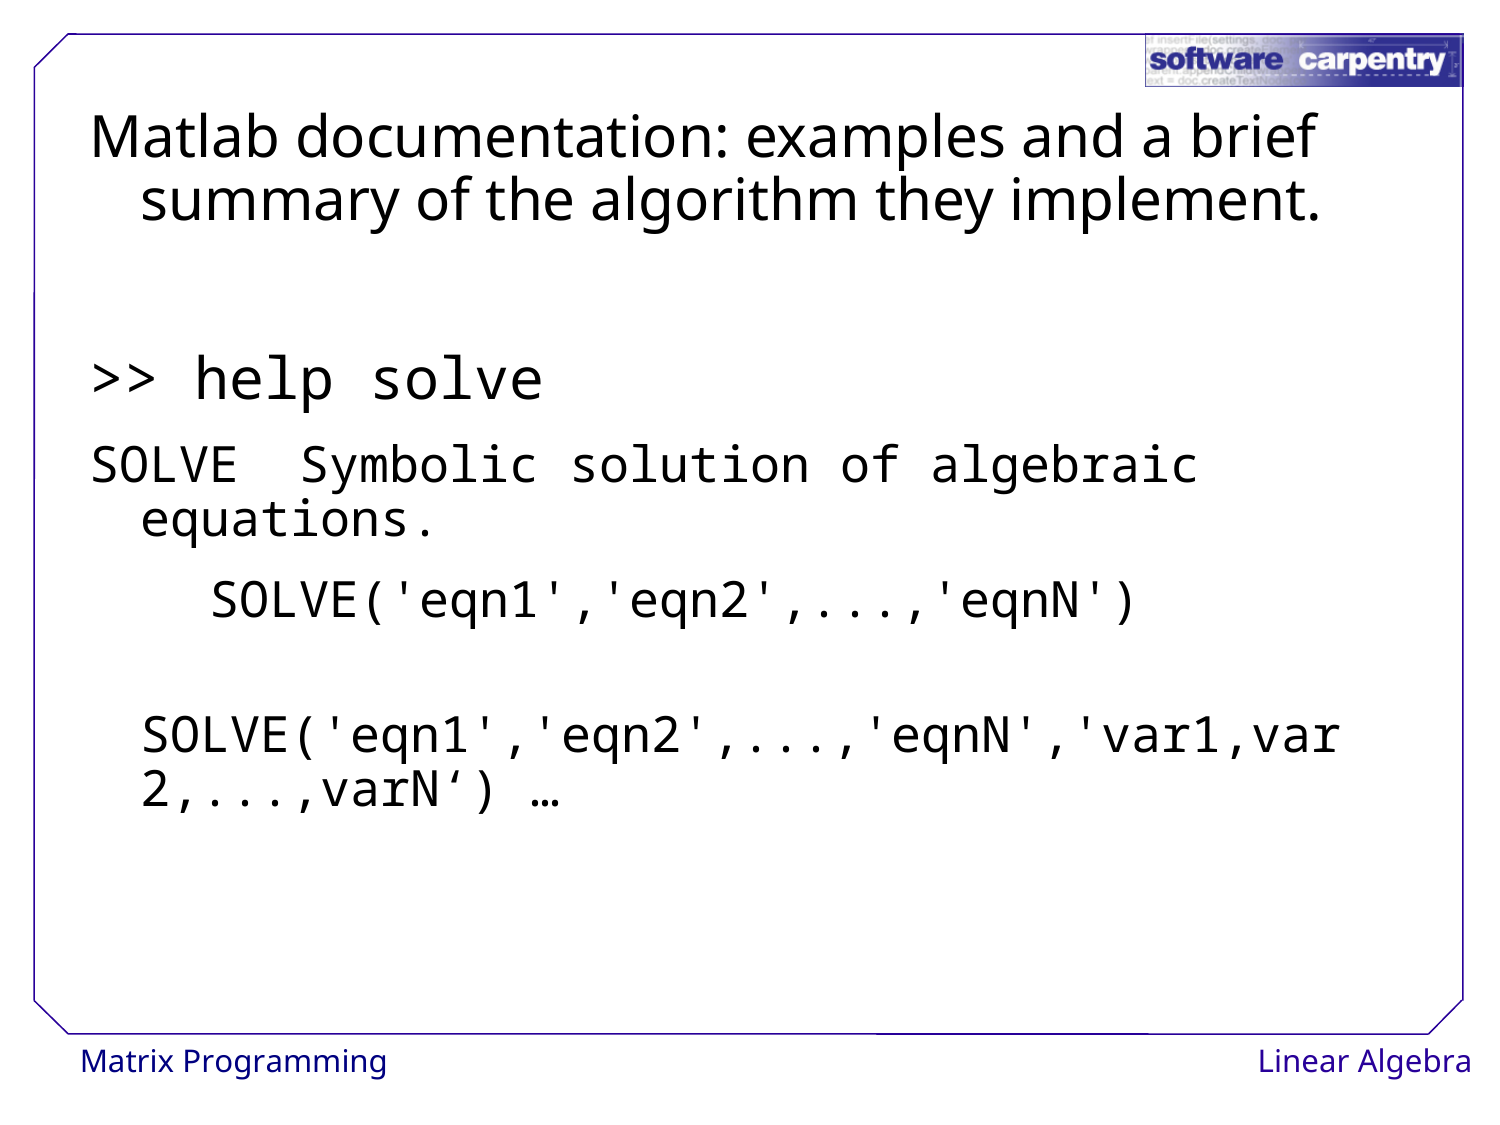

# Matlab documentation: examples and a brief summary of the algorithm they implement.
>> help solve
SOLVE Symbolic solution of algebraic equations.
 SOLVE('eqn1','eqn2',...,'eqnN')
 SOLVE('eqn1','eqn2',...,'eqnN','var1,var2,...,varN‘) …